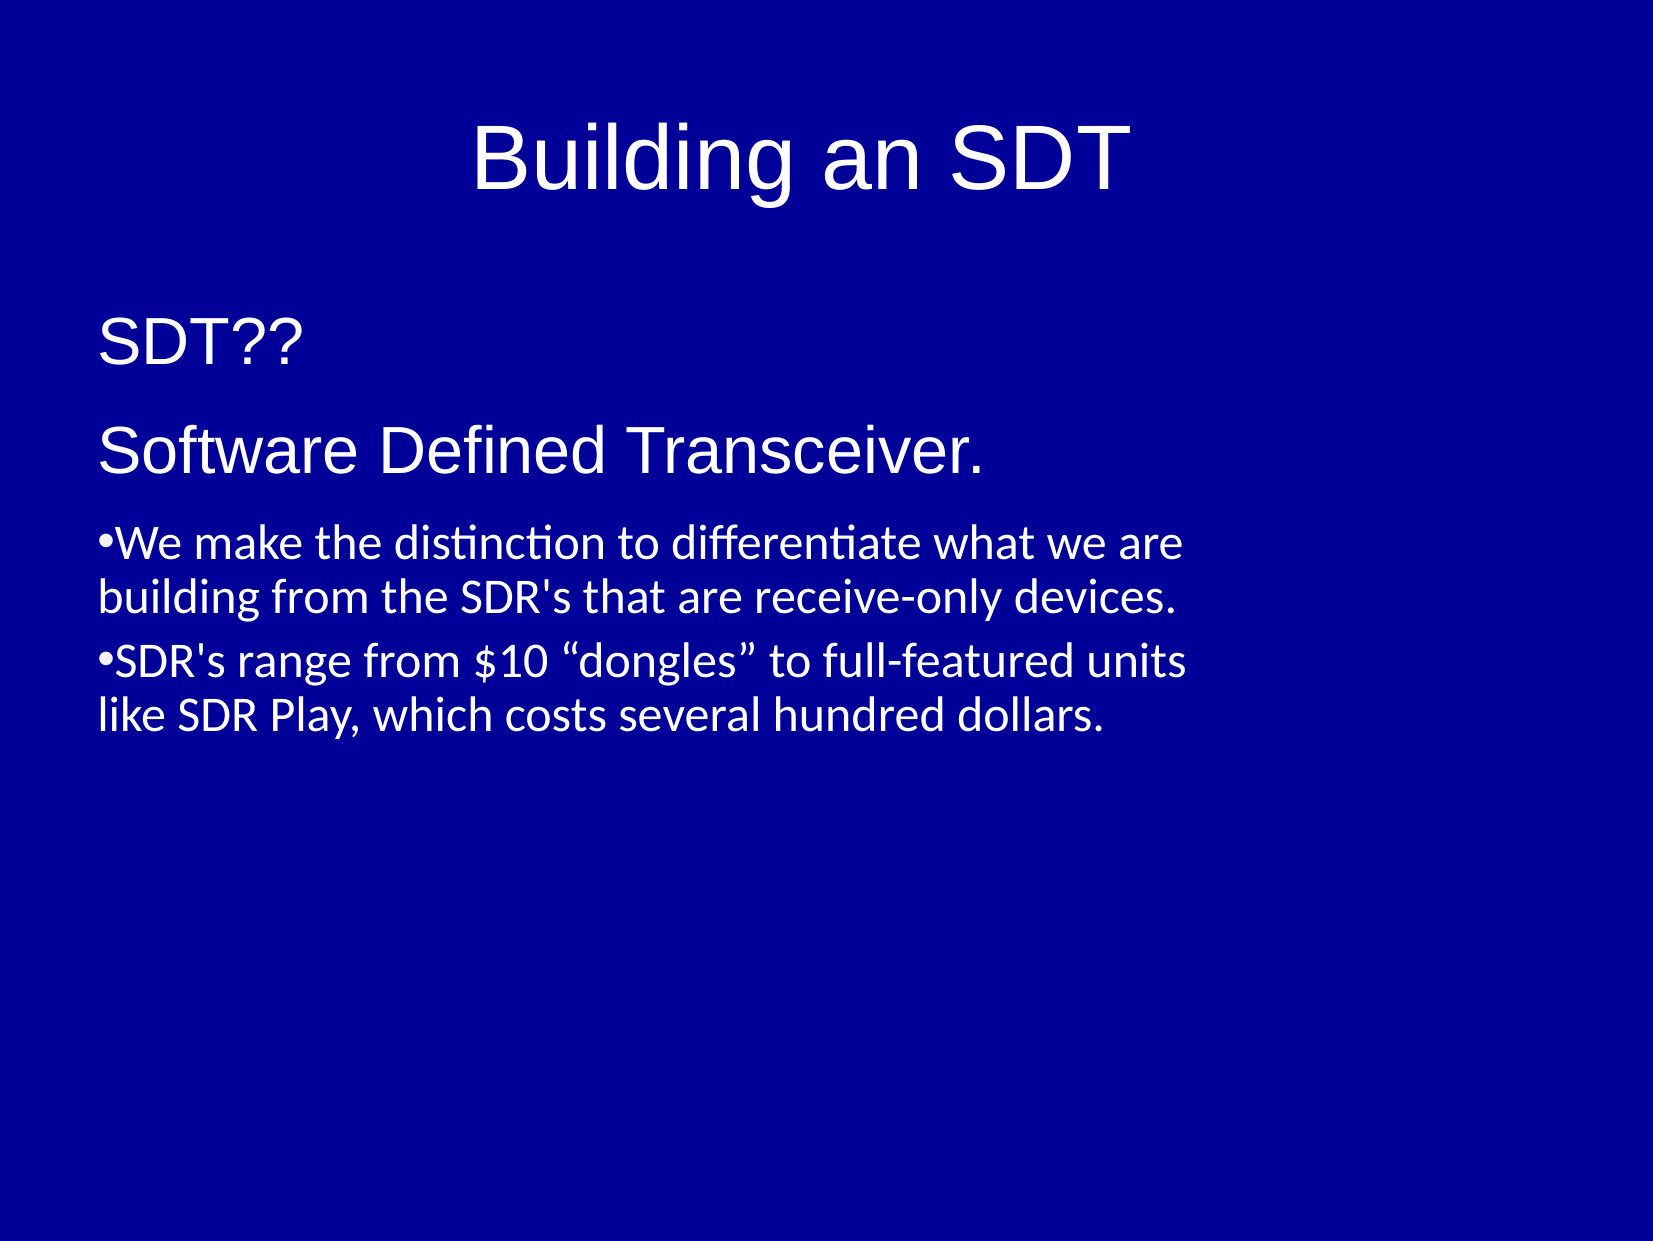

Building an SDT
SDT??
Software Defined Transceiver.
We make the distinction to differentiate what we are
building from the SDR's that are receive-only devices.
SDR's range from $10 “dongles” to full-featured units
like SDR Play, which costs several hundred dollars.